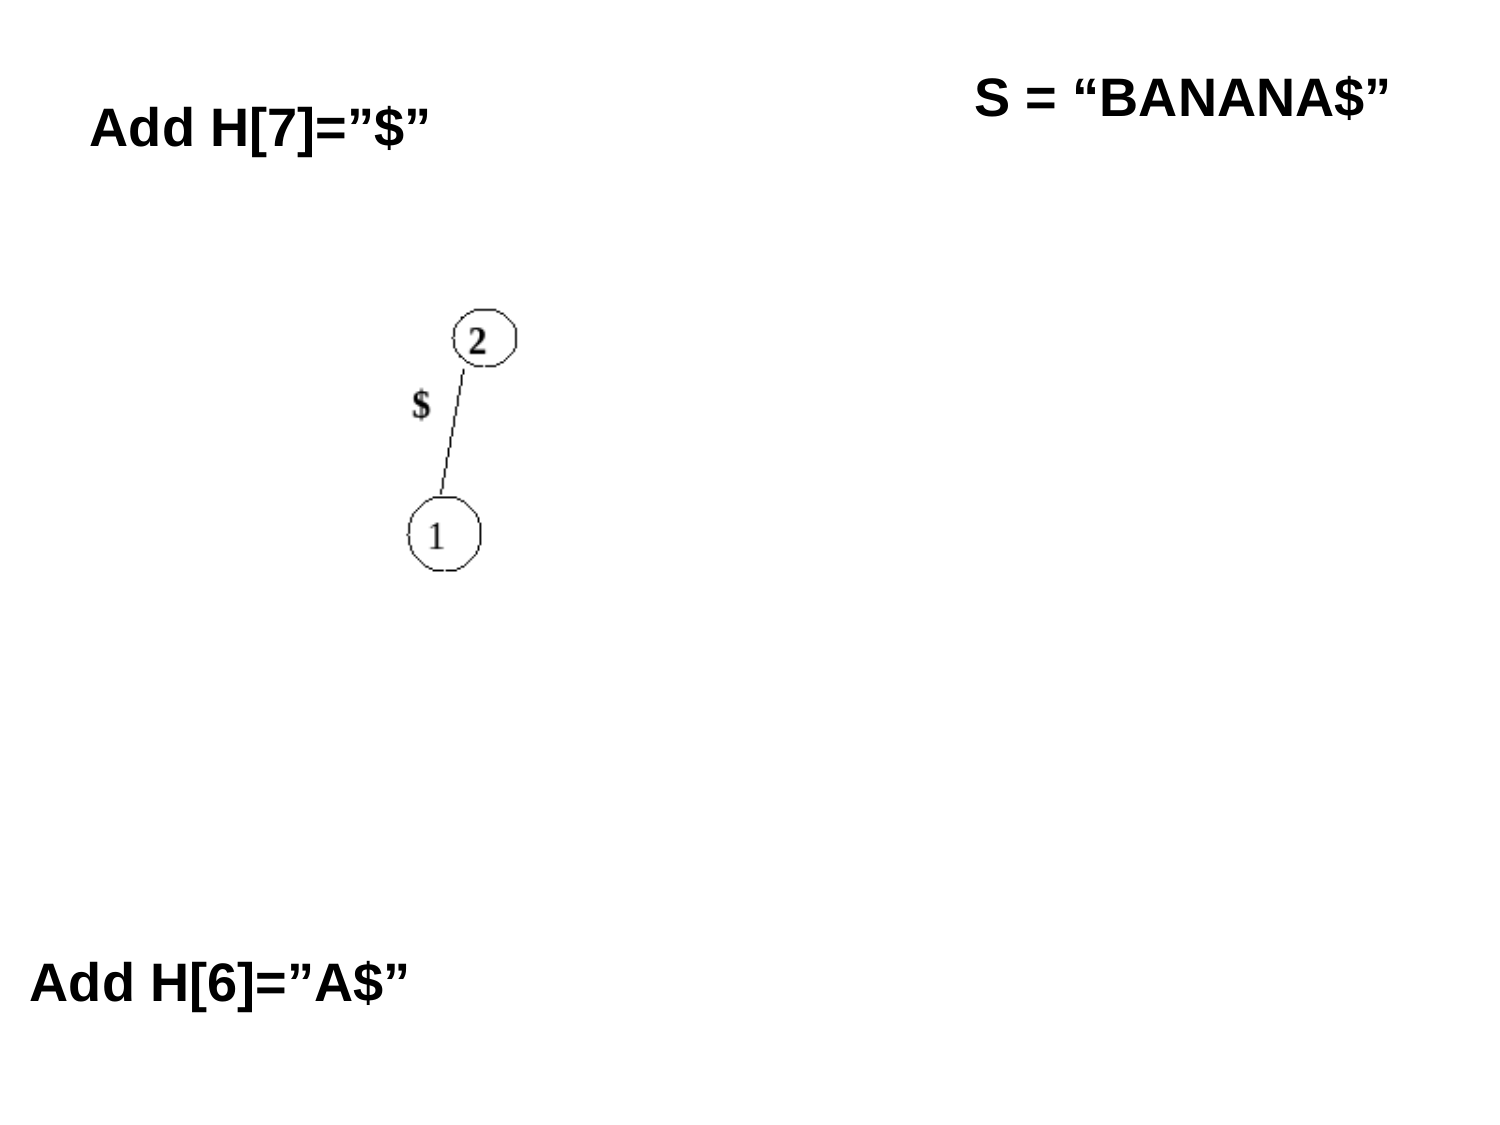

S = “BANANA$”
Add H[7]=”$”
Add H[6]=”A$”